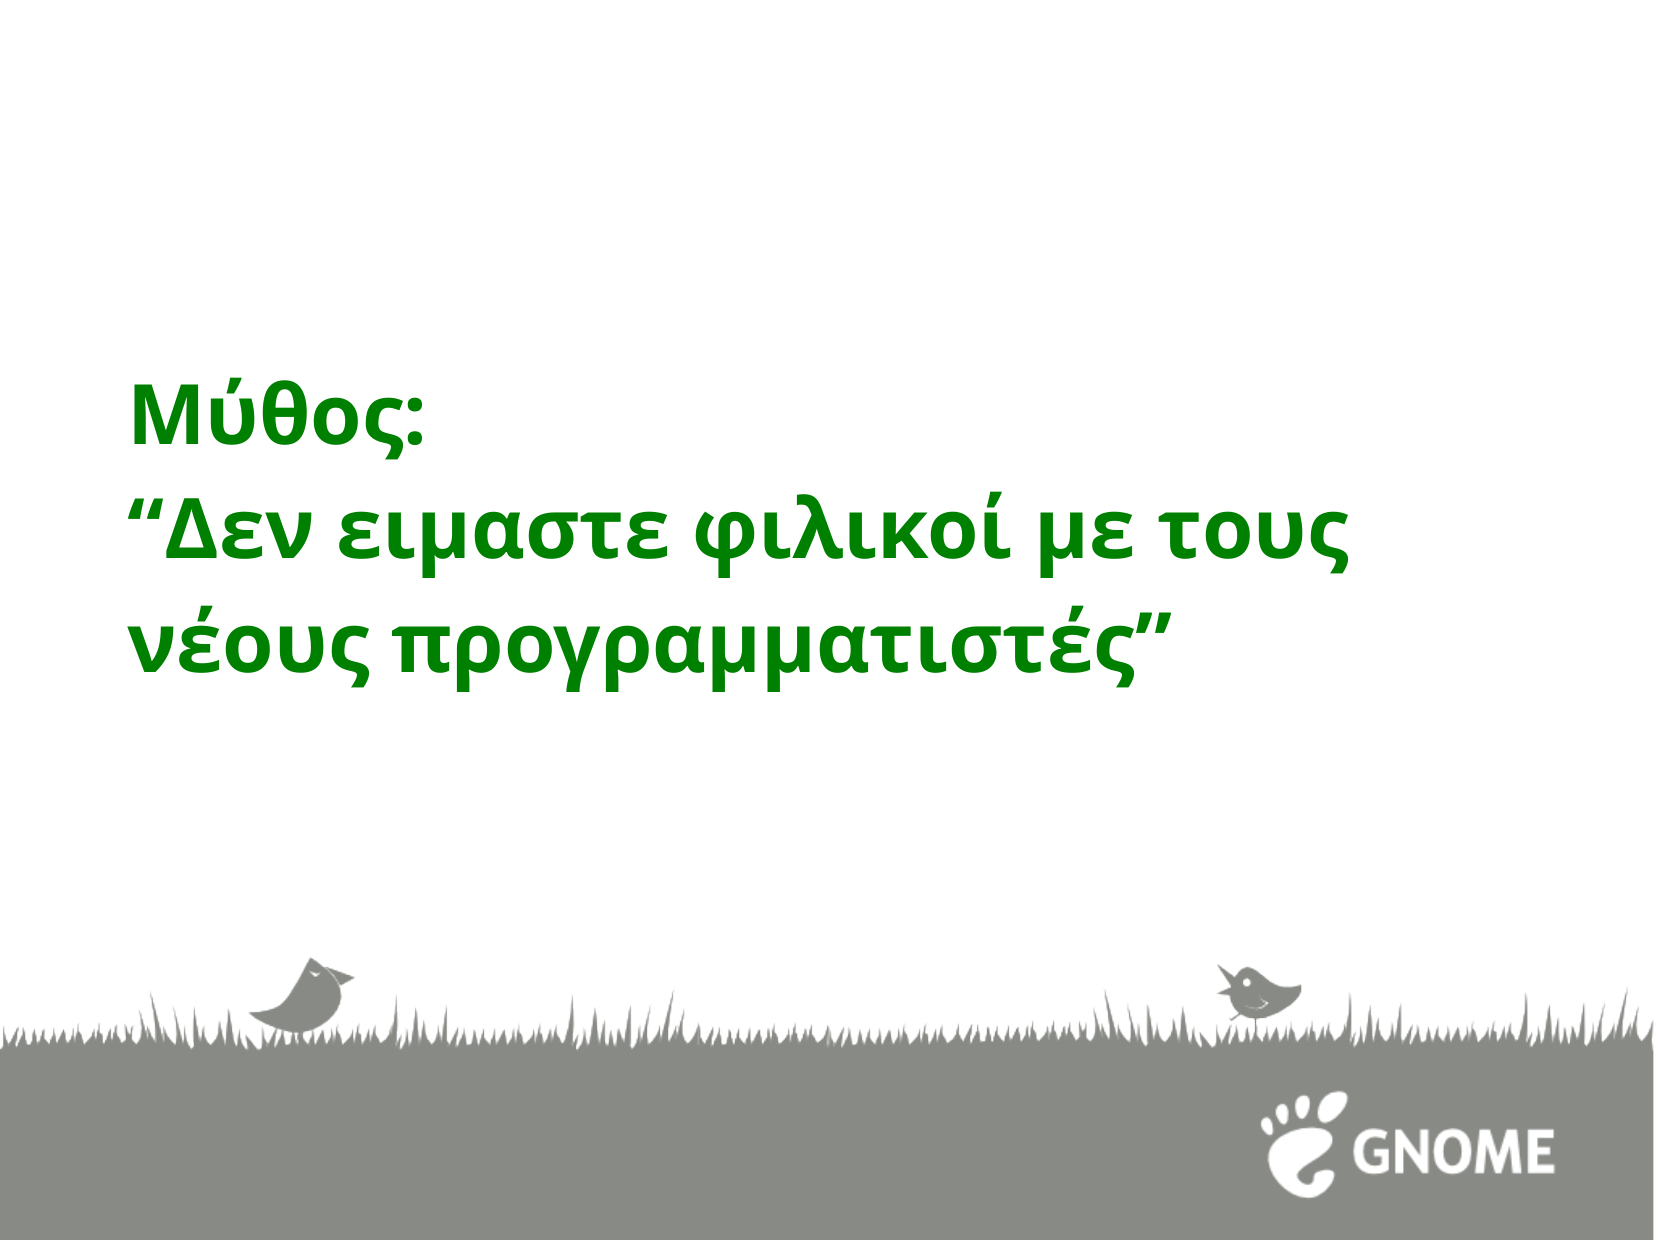

Μύθος:
“Δεν ειμαστε φιλικοί με τους νέους προγραμματιστές”